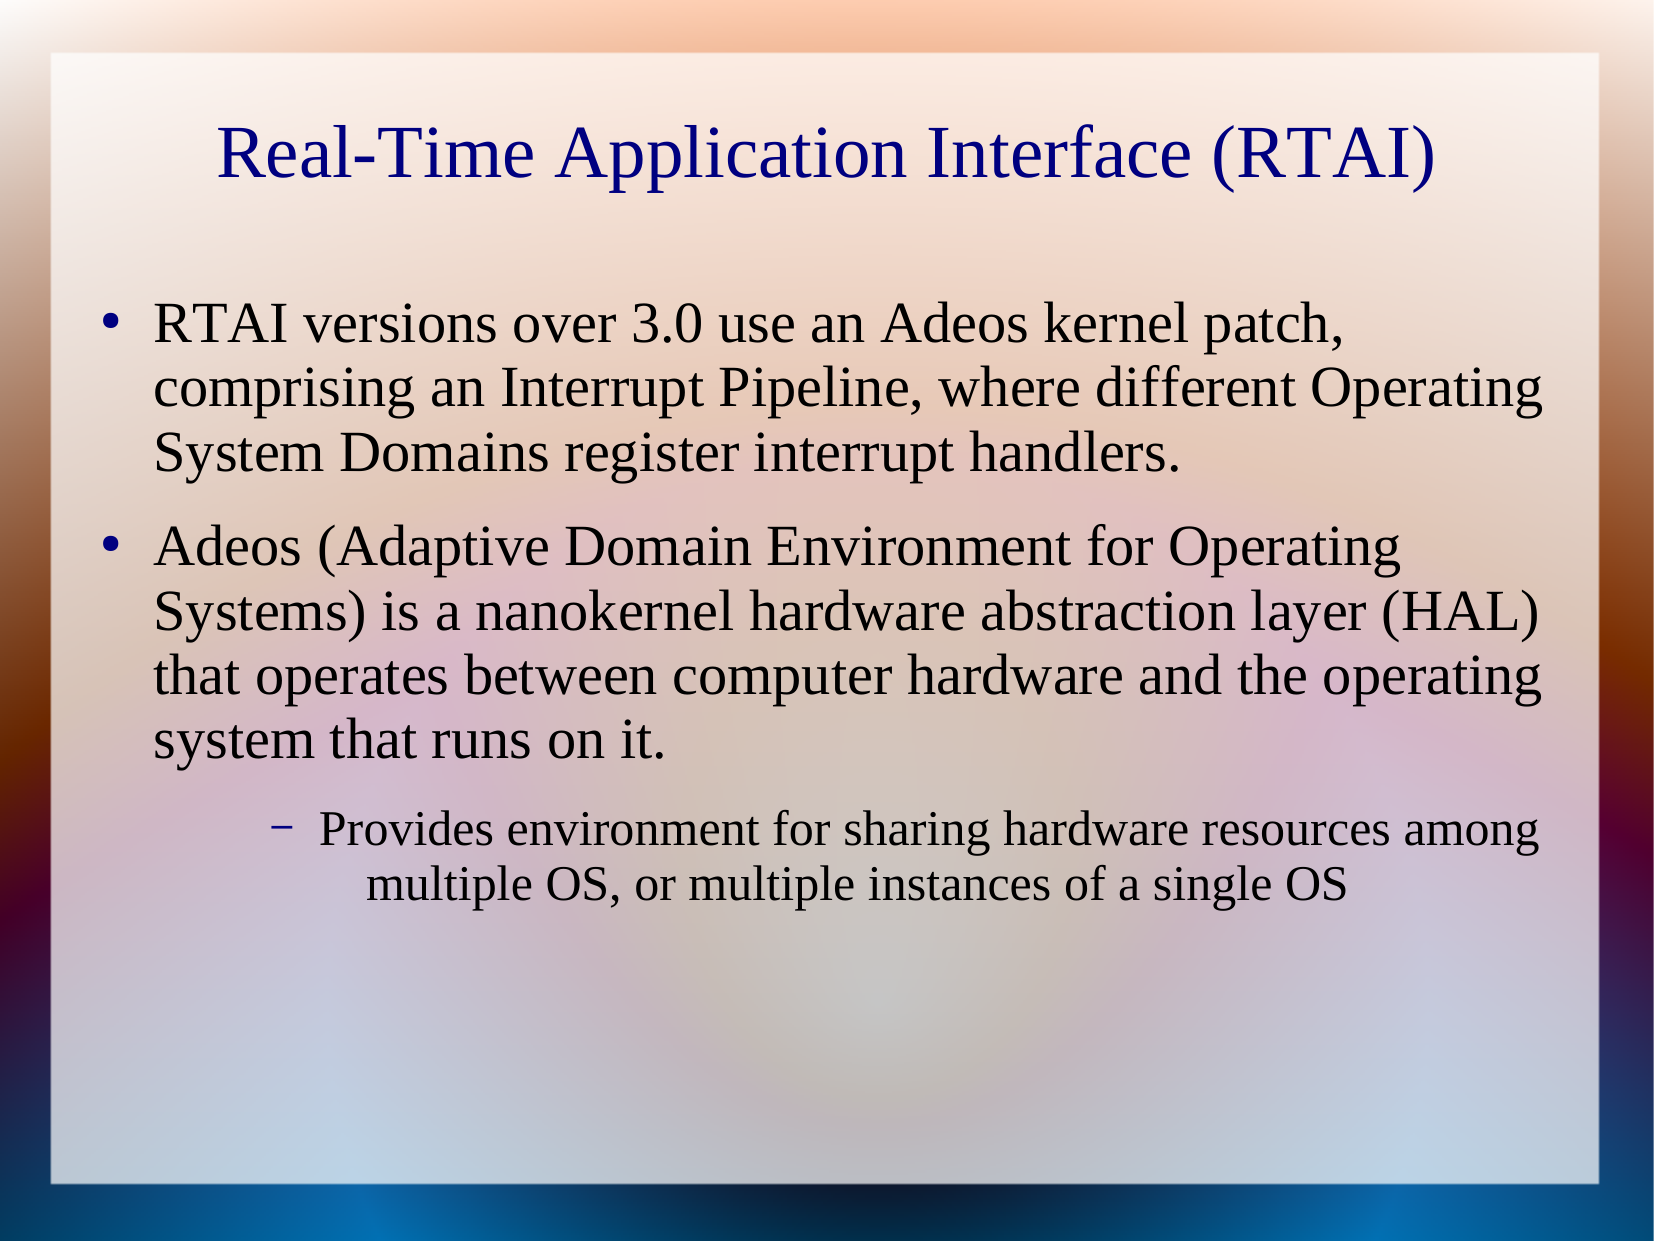

# Real-Time Application Interface (RTAI)‏‏
RTAI versions over 3.0 use an Adeos kernel patch, comprising an Interrupt Pipeline, where different Operating System Domains register interrupt handlers.
Adeos (Adaptive Domain Environment for Operating Systems) is a nanokernel hardware abstraction layer (HAL) that operates between computer hardware and the operating system that runs on it.
Provides environment for sharing hardware resources among multiple OS, or multiple instances of a single OS